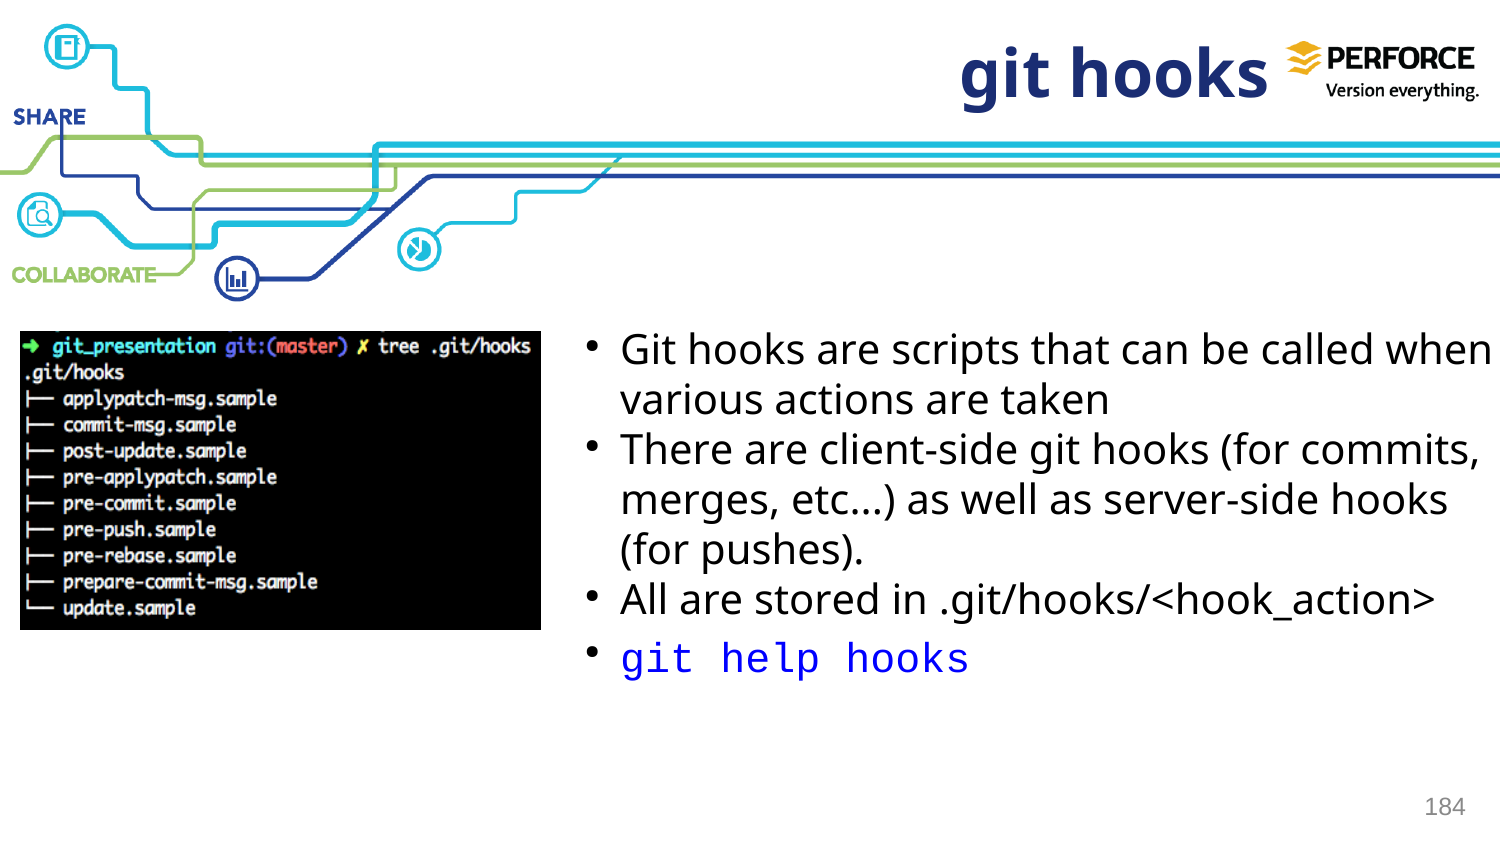

# git hooks
Git hooks are scripts that can be called when various actions are taken
There are client-side git hooks (for commits, merges, etc...) as well as server-side hooks (for pushes).
All are stored in .git/hooks/<hook_action>
git help hooks